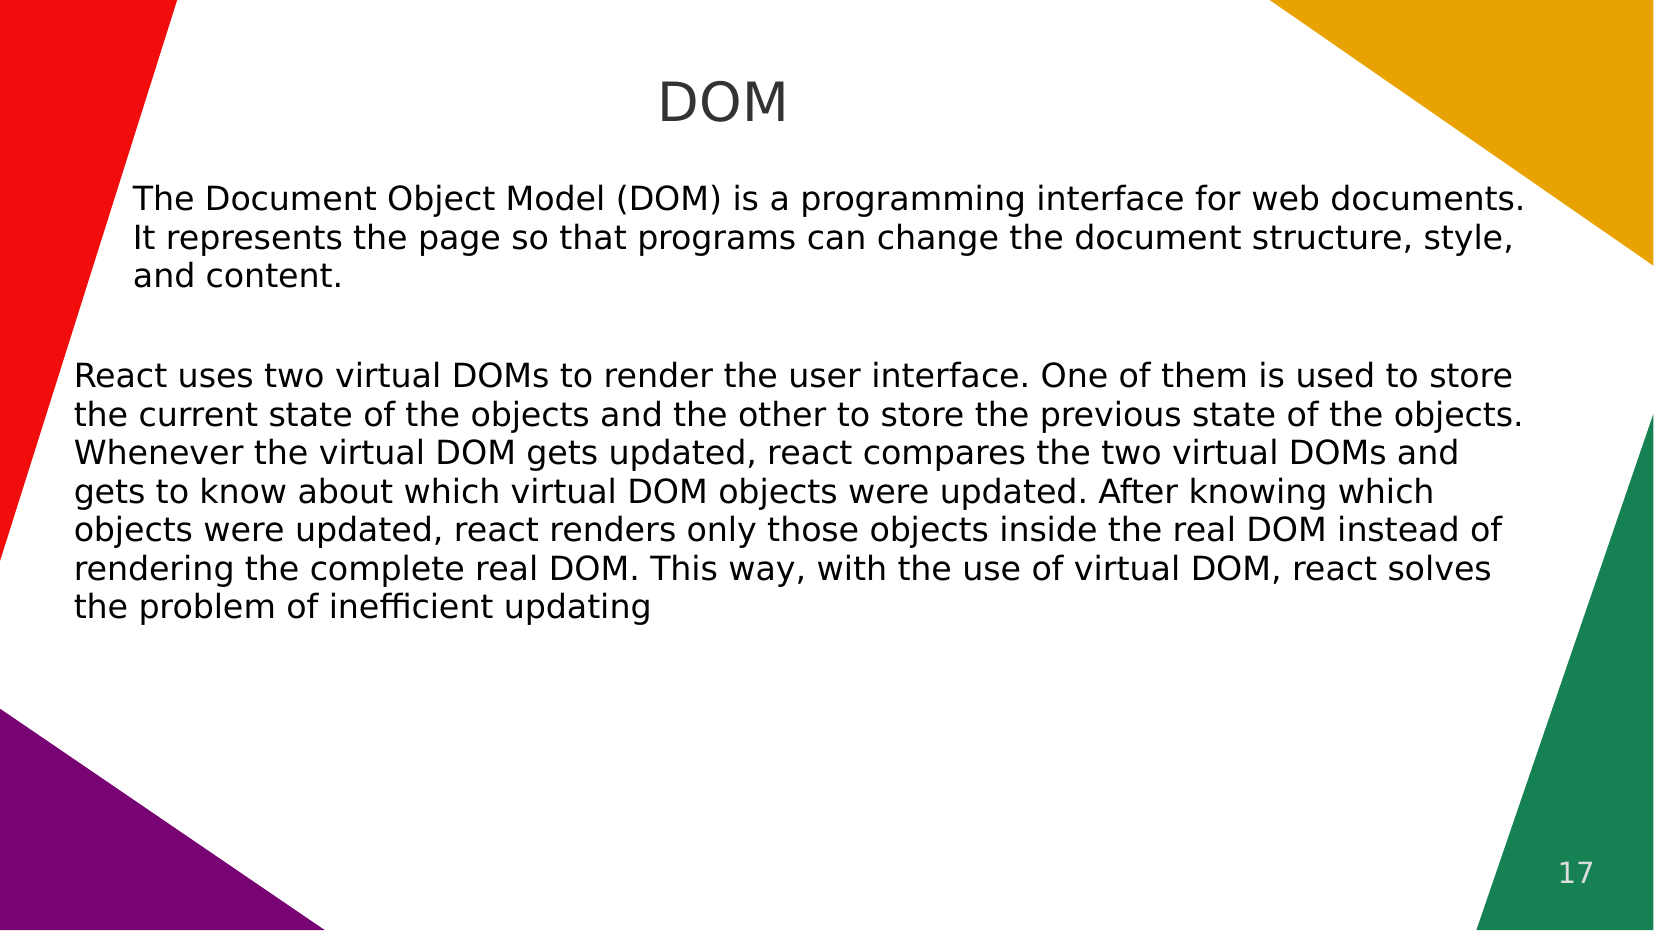

# DOM
The Document Object Model (DOM) is a programming interface for web documents. It represents the page so that programs can change the document structure, style, and content.
React uses two virtual DOMs to render the user interface. One of them is used to store the current state of the objects and the other to store the previous state of the objects. Whenever the virtual DOM gets updated, react compares the two virtual DOMs and gets to know about which virtual DOM objects were updated. After knowing which objects were updated, react renders only those objects inside the real DOM instead of rendering the complete real DOM. This way, with the use of virtual DOM, react solves the problem of inefficient updating
17